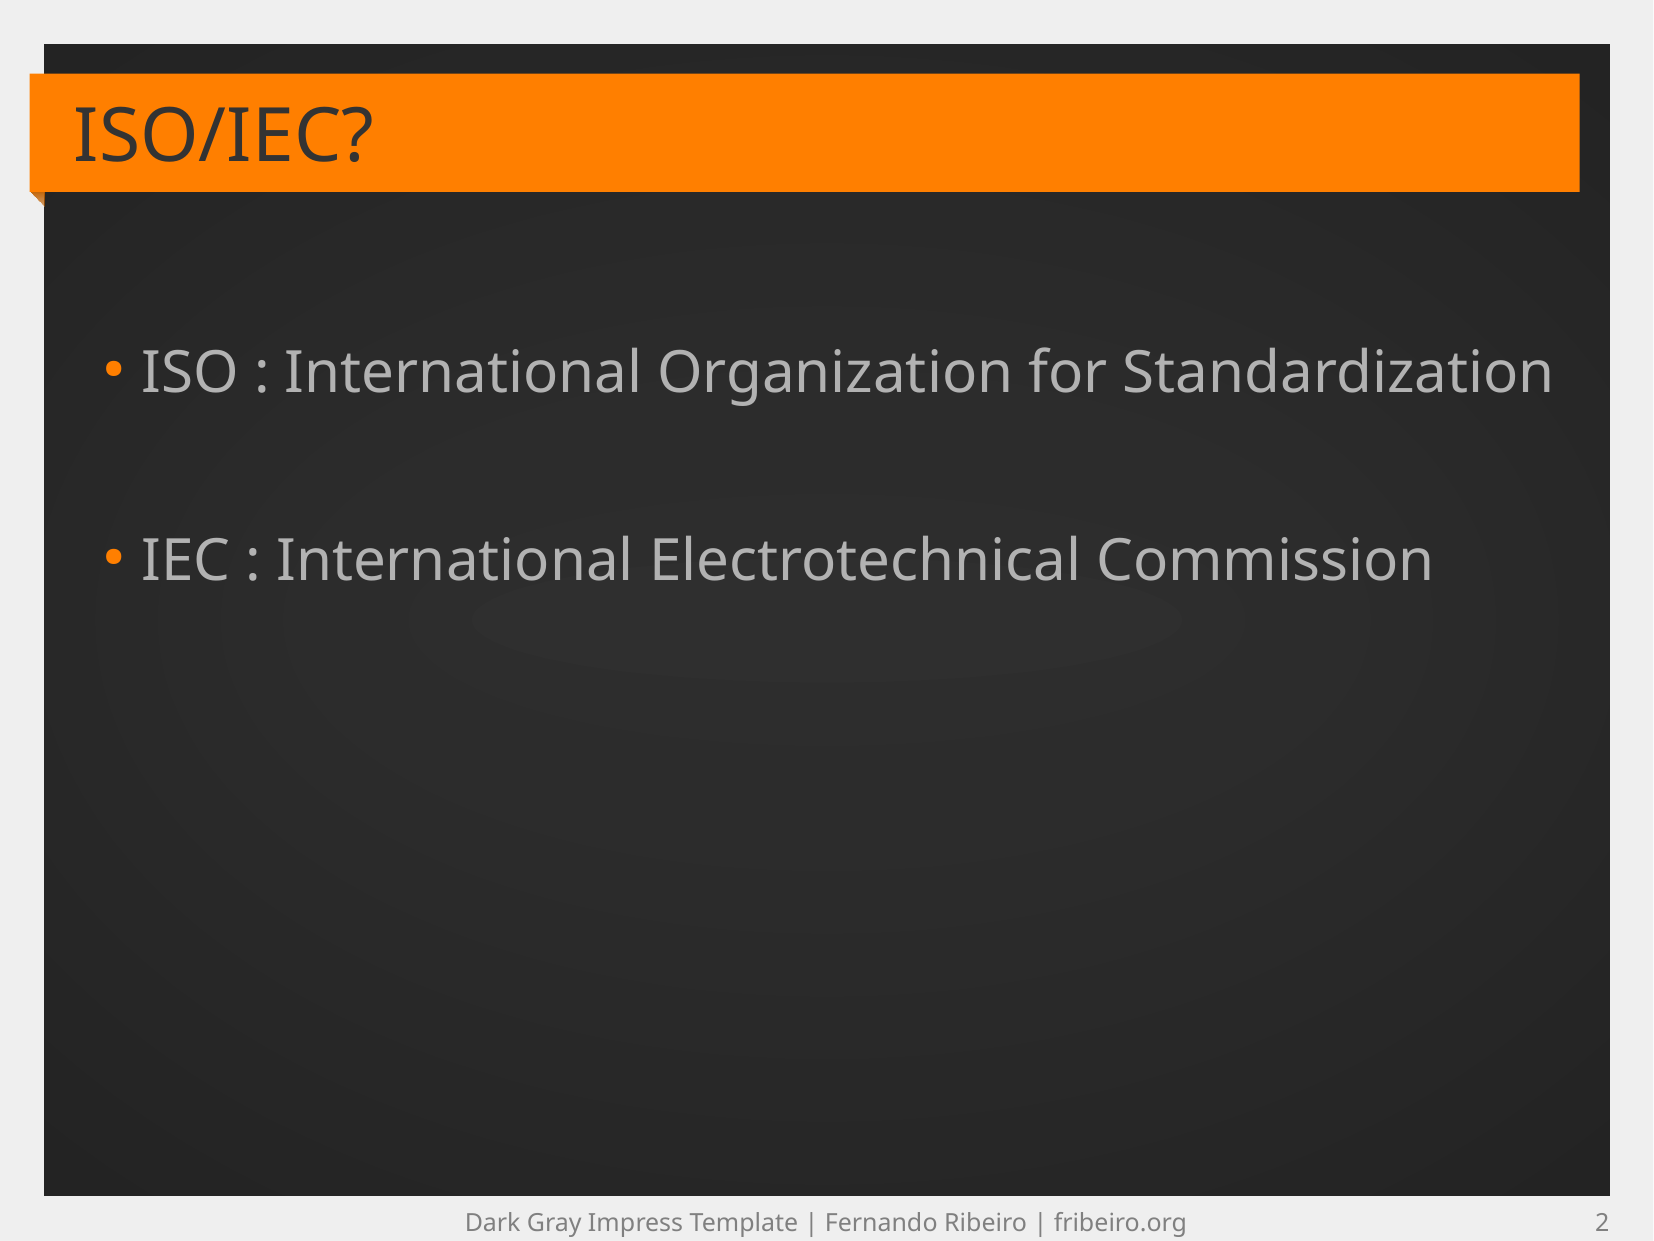

# ISO/IEC?
ISO : International Organization for Standardization
IEC : International Electrotechnical Commission
Dark Gray Impress Template | Fernando Ribeiro | fribeiro.org
2